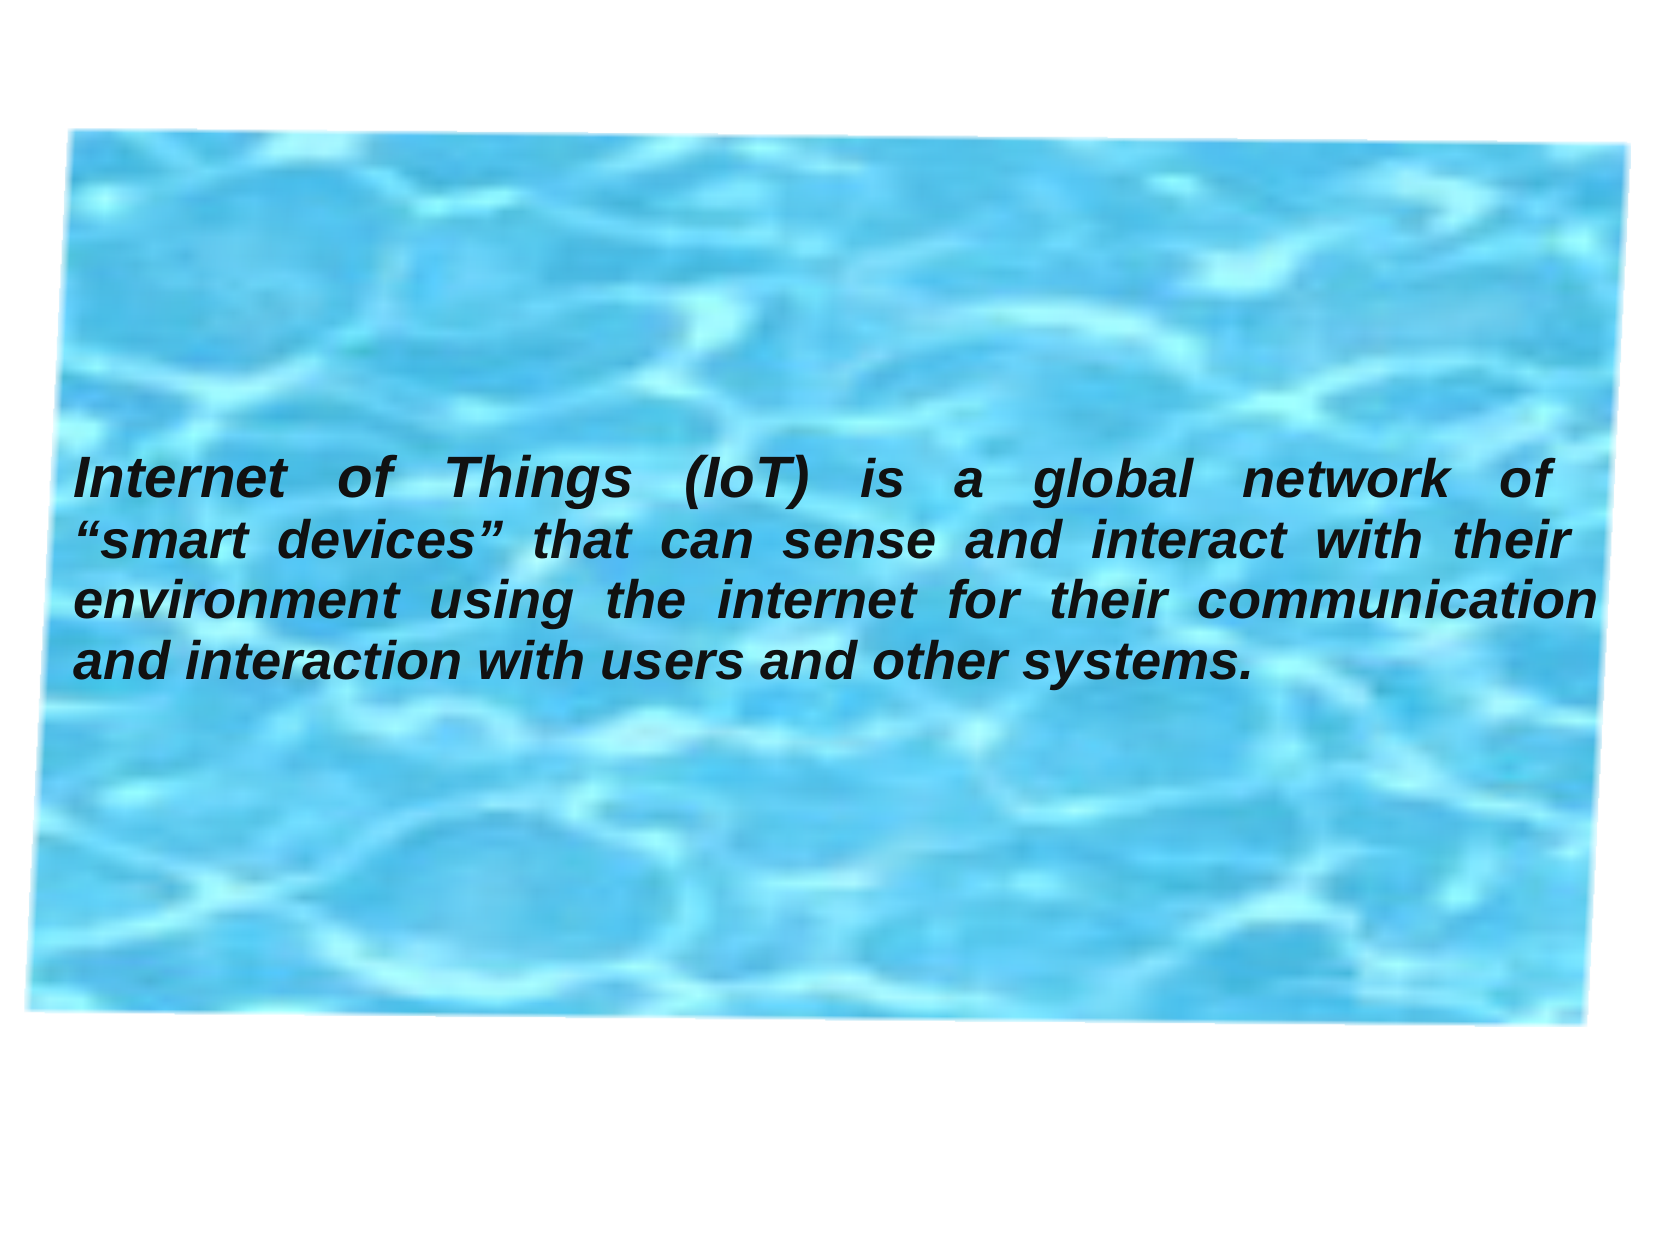

Internet of Things (IoT) is a global network of
“smart devices” that can sense and interact with their
environment using the internet for their communication and interaction with users and other systems.